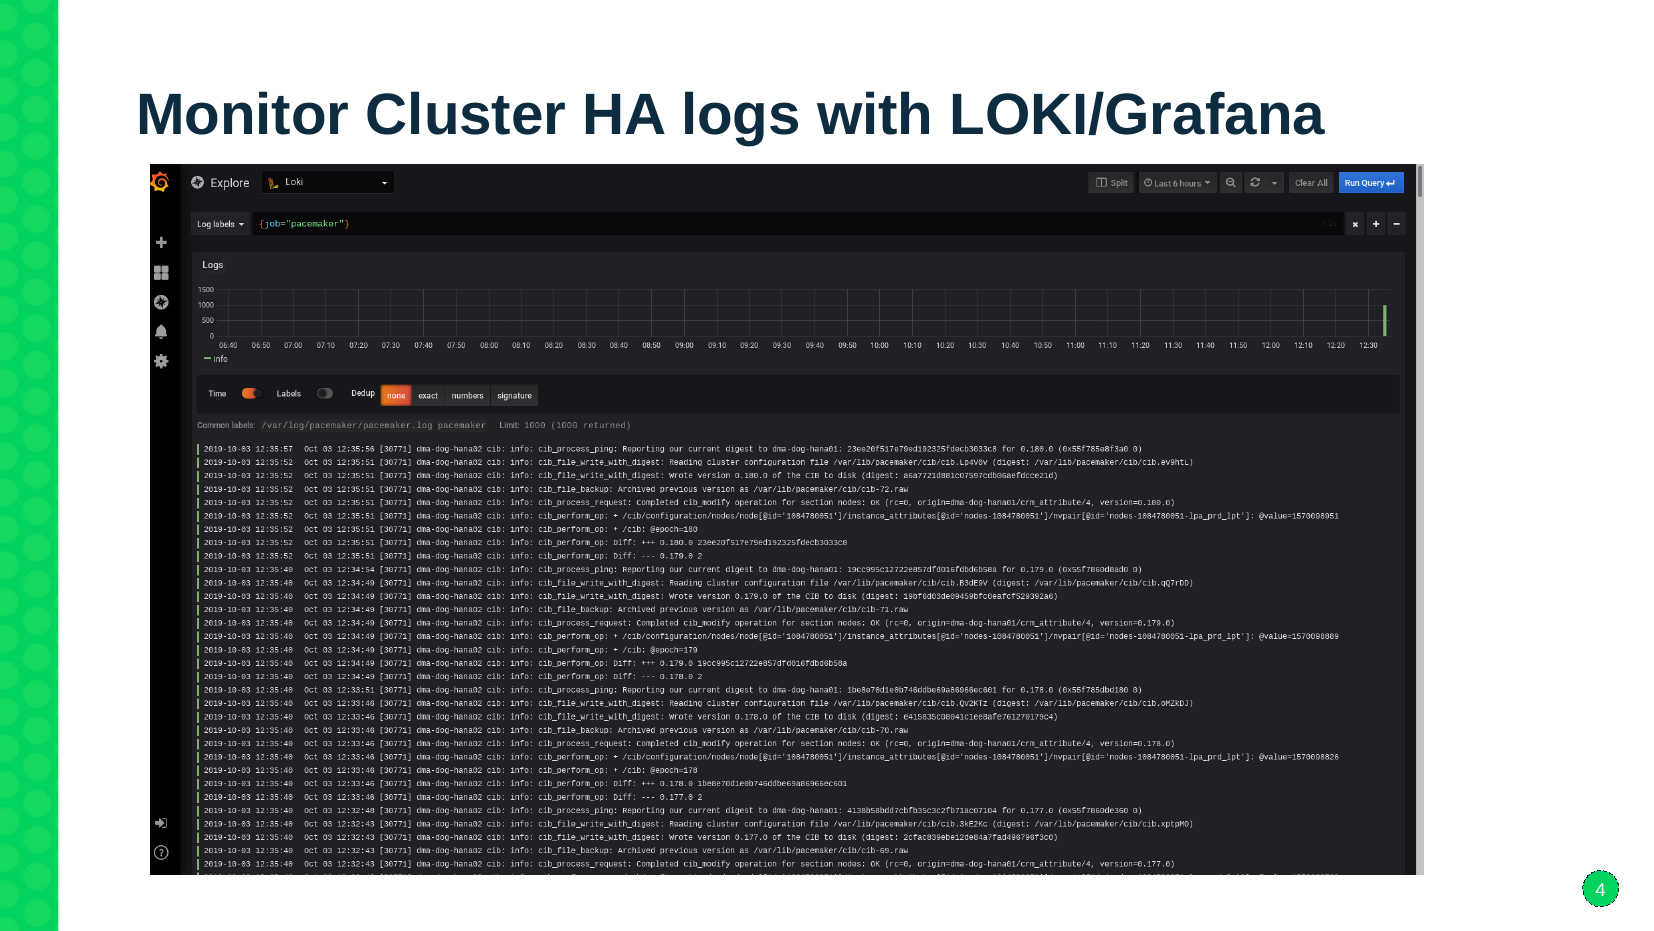

# Monitor Cluster HA logs with LOKI/Grafana
4